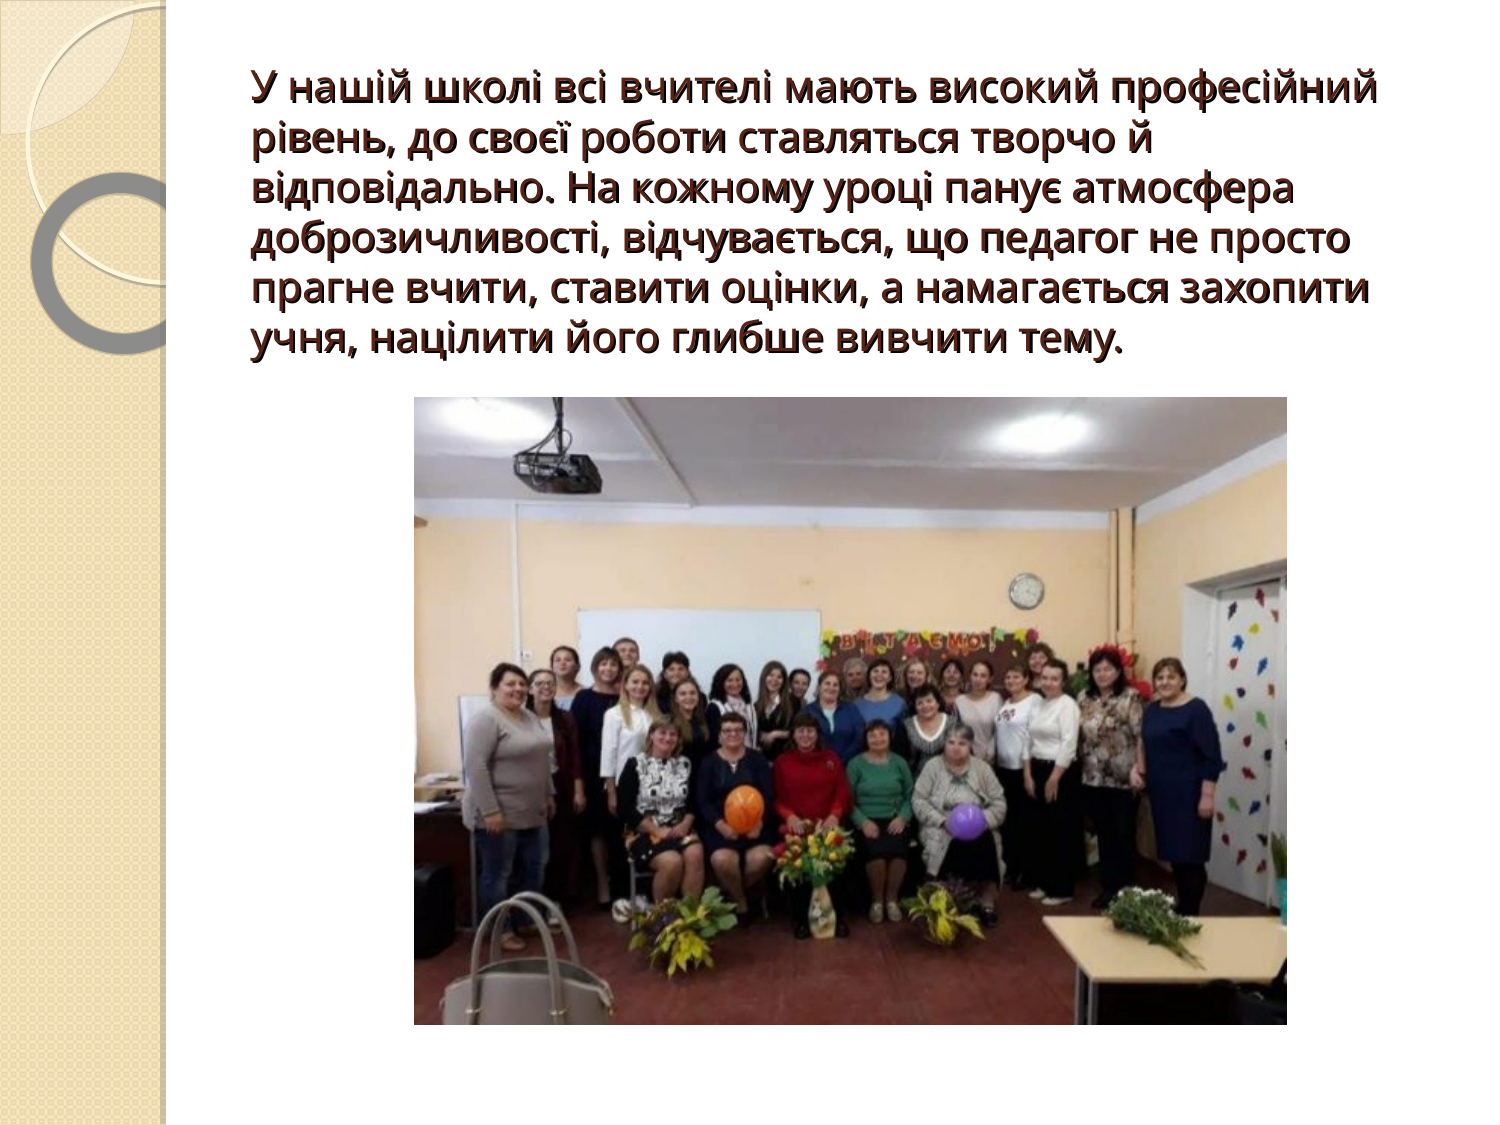

# У нашій школі всі вчителі мають високий професійний рівень, до своєї роботи ставляться творчо й відповідально. На кожному уроці панує атмосфера доброзичливості, відчувається, що педагог не просто прагне вчити, ставити оцінки, а намагається захопити учня, націлити його глибше вивчити тему.